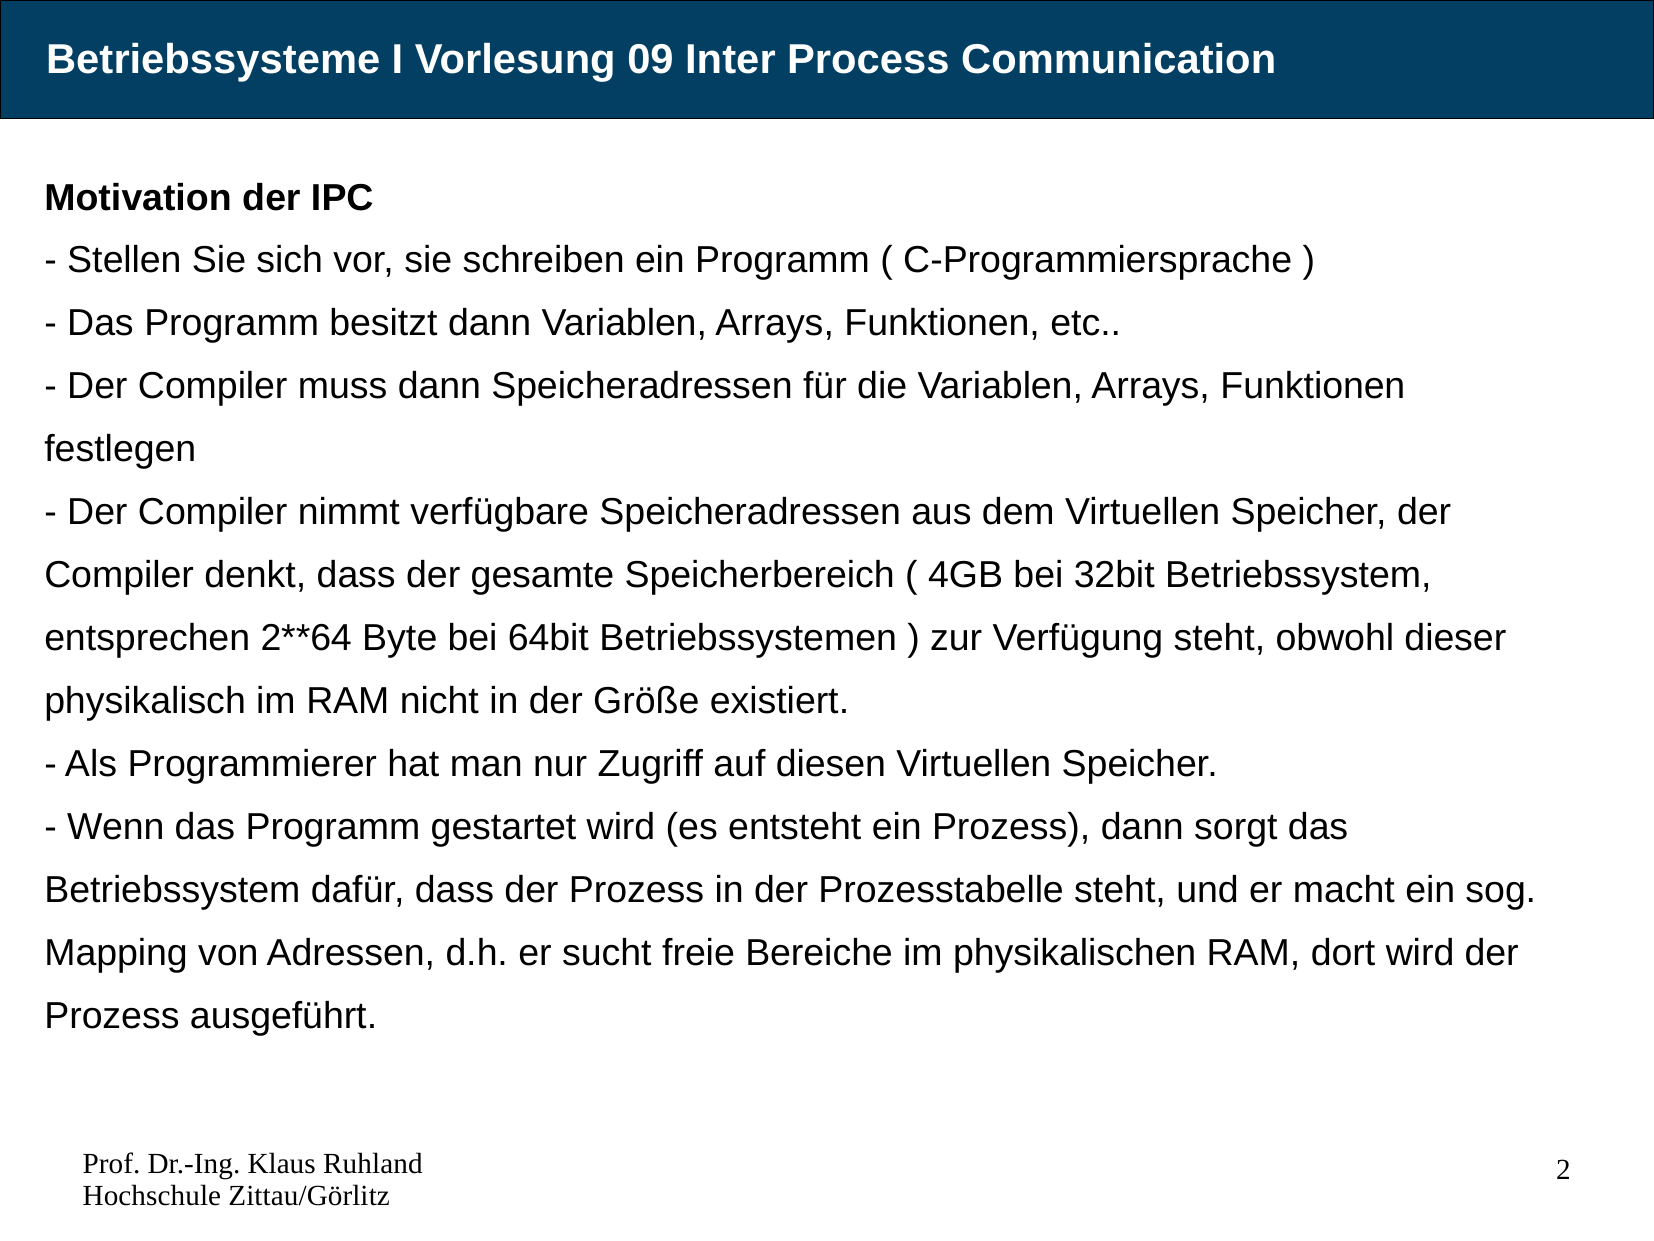

Motivation der IPC
- Stellen Sie sich vor, sie schreiben ein Programm ( C-Programmiersprache )
- Das Programm besitzt dann Variablen, Arrays, Funktionen, etc..
- Der Compiler muss dann Speicheradressen für die Variablen, Arrays, Funktionen festlegen
- Der Compiler nimmt verfügbare Speicheradressen aus dem Virtuellen Speicher, der Compiler denkt, dass der gesamte Speicherbereich ( 4GB bei 32bit Betriebssystem, entsprechen 2**64 Byte bei 64bit Betriebssystemen ) zur Verfügung steht, obwohl dieser physikalisch im RAM nicht in der Größe existiert.
- Als Programmierer hat man nur Zugriff auf diesen Virtuellen Speicher.
- Wenn das Programm gestartet wird (es entsteht ein Prozess), dann sorgt das Betriebssystem dafür, dass der Prozess in der Prozesstabelle steht, und er macht ein sog. Mapping von Adressen, d.h. er sucht freie Bereiche im physikalischen RAM, dort wird der Prozess ausgeführt.
2